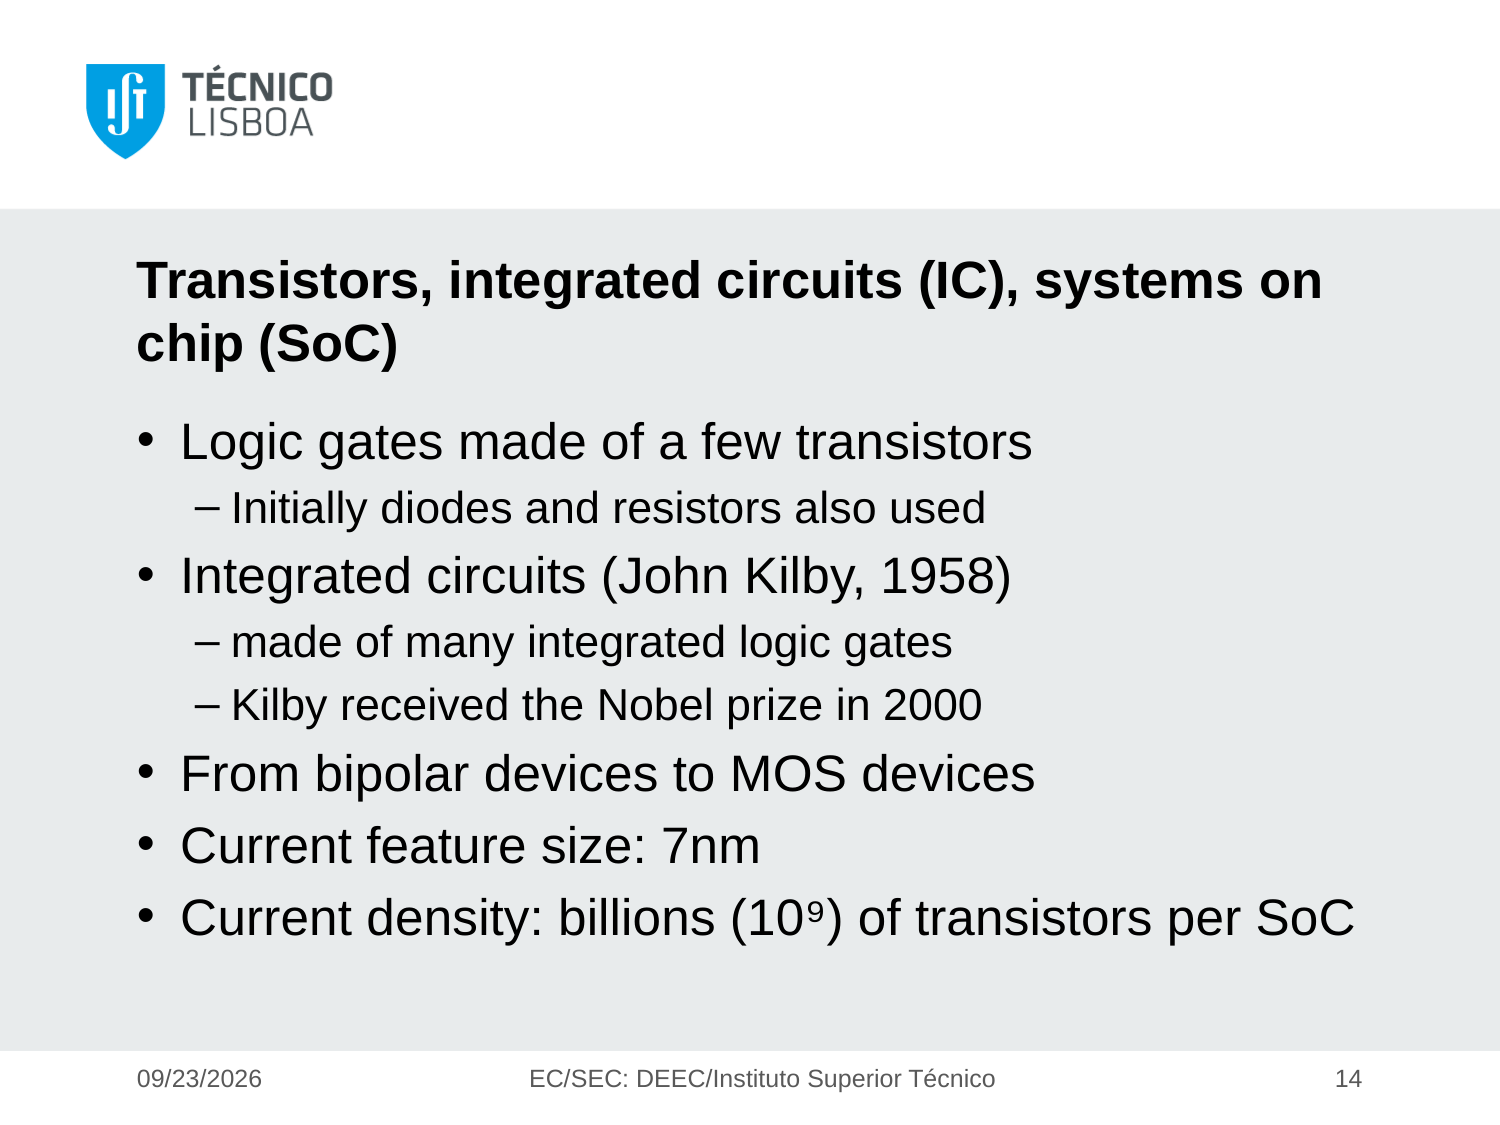

# Transistors, integrated circuits (IC), systems on chip (SoC)
Logic gates made of a few transistors
Initially diodes and resistors also used
Integrated circuits (John Kilby, 1958)
made of many integrated logic gates
Kilby received the Nobel prize in 2000
From bipolar devices to MOS devices
Current feature size: 7nm
Current density: billions (10⁹) of transistors per SoC
EC/SEC: DEEC/Instituto Superior Técnico